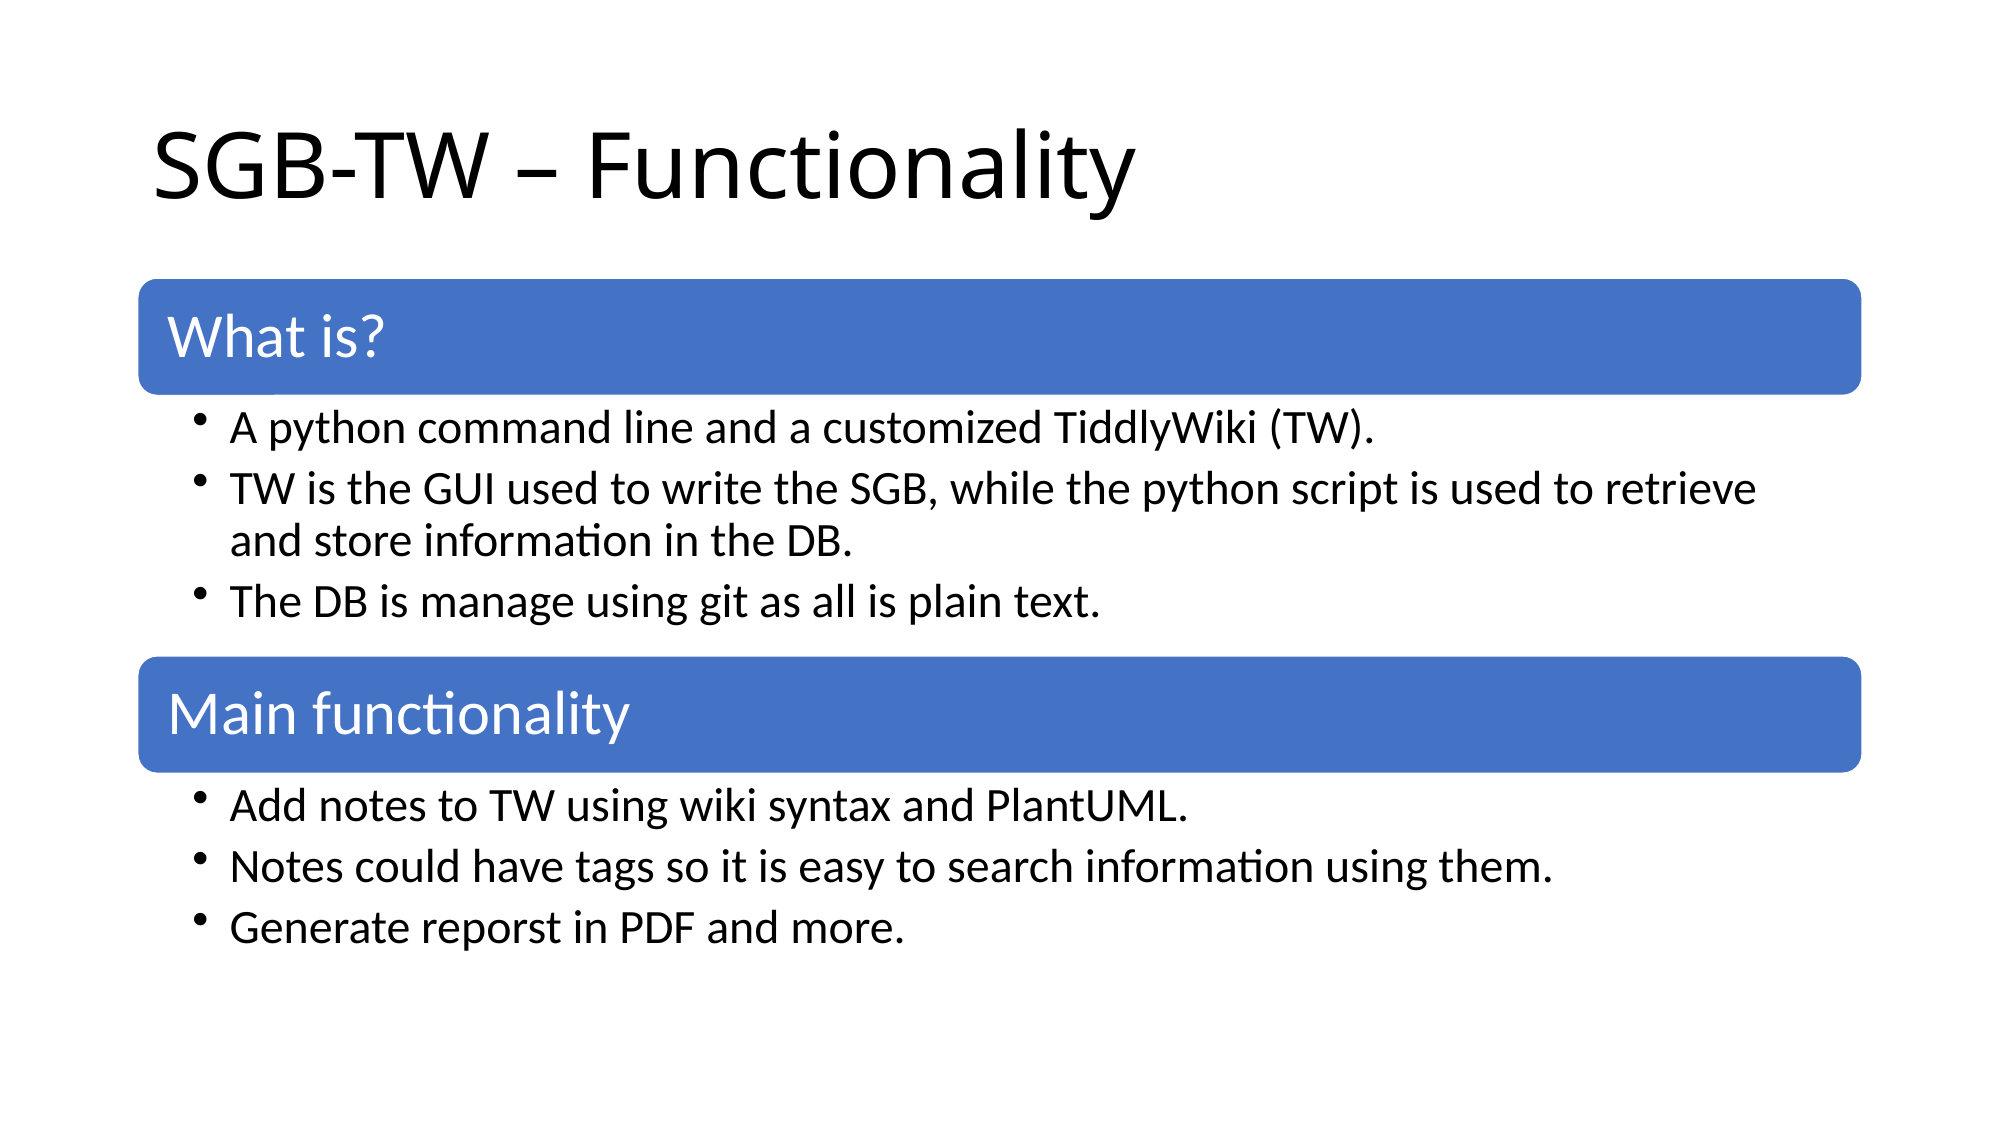

# SGB-TW – Functionality
What is?
A python command line and a customized TiddlyWiki (TW).
TW is the GUI used to write the SGB, while the python script is used to retrieve and store information in the DB.
The DB is manage using git as all is plain text.
Main functionality
Add notes to TW using wiki syntax and PlantUML.
Notes could have tags so it is easy to search information using them.
Generate reporst in PDF and more.